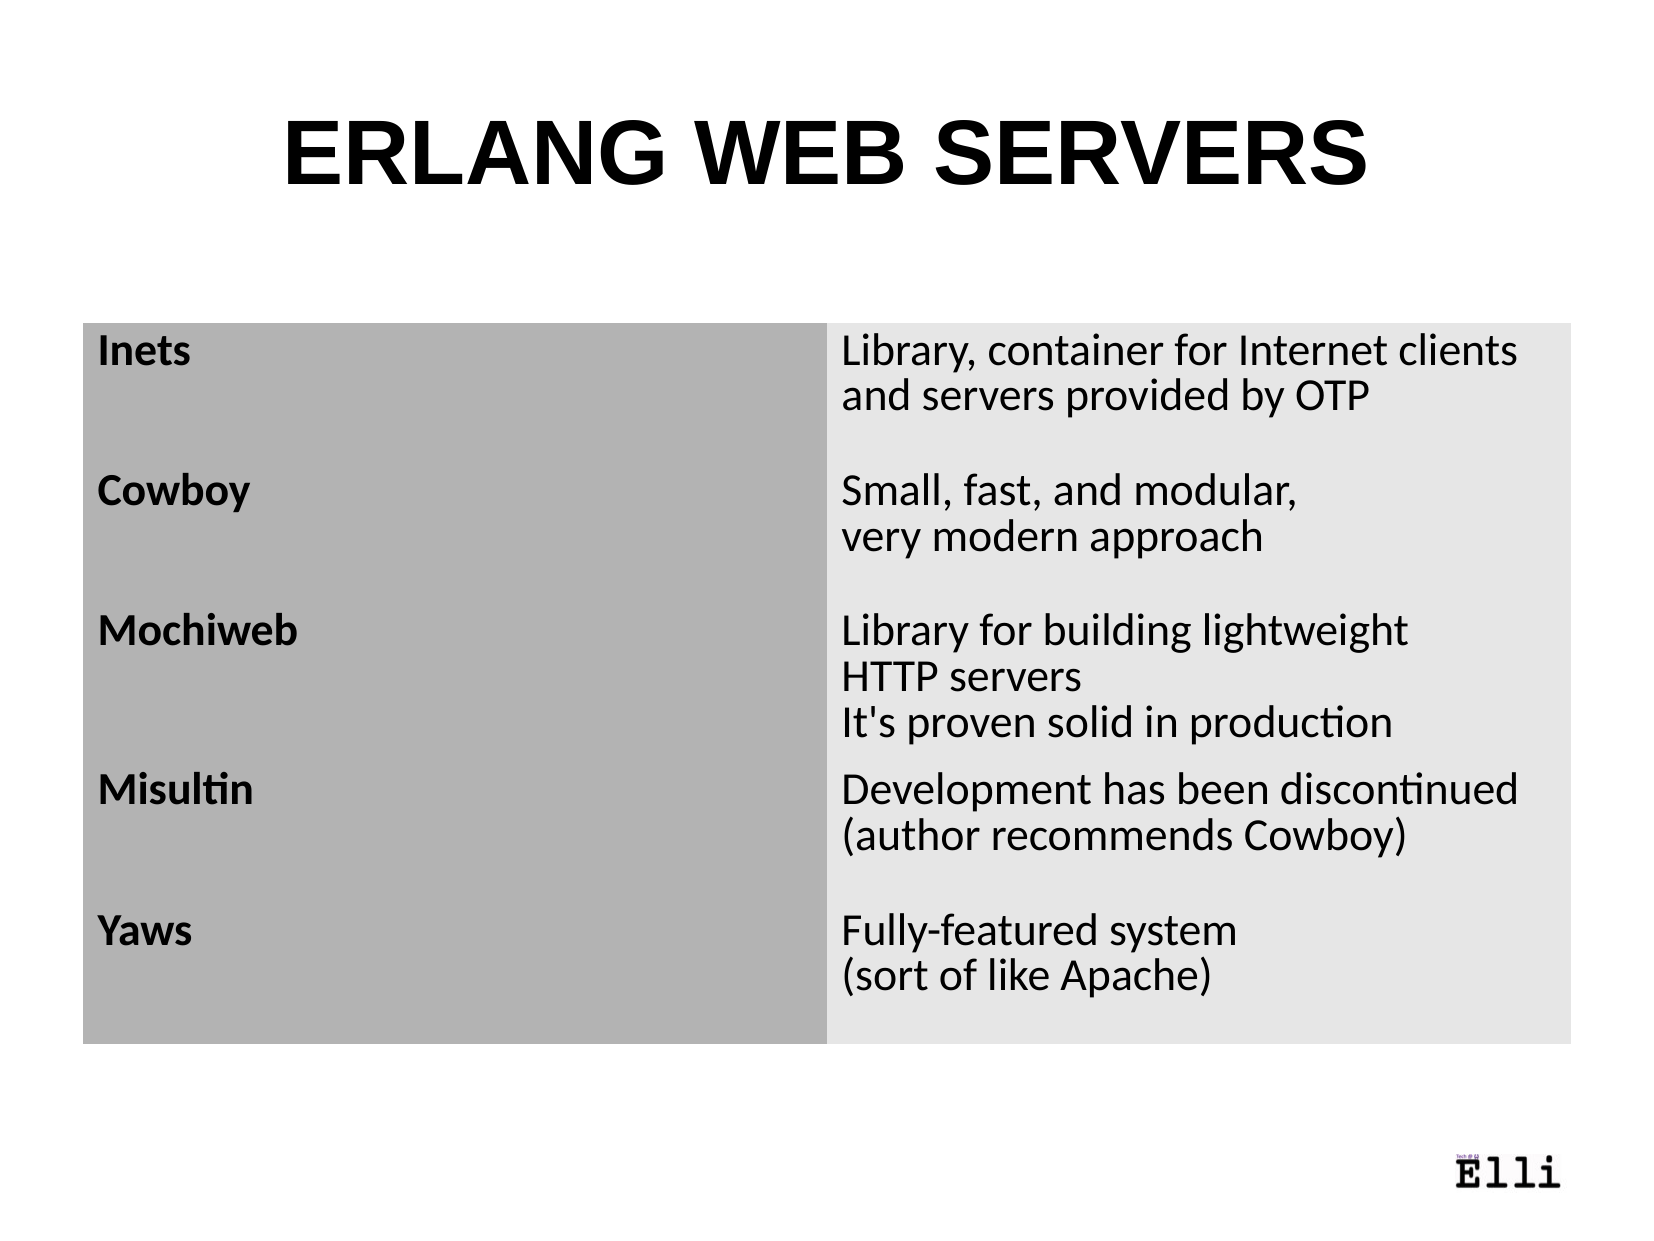

# ERLANG WEB SERVERS
| Inets | Library, container for Internet clients and servers provided by OTP |
| --- | --- |
| Cowboy | Small, fast, and modular, very modern approach |
| Mochiweb | Library for building lightweight HTTP servers It's proven solid in production |
| Misultin | Development has been discontinued (author recommends Cowboy) |
| Yaws | Fully-featured system (sort of like Apache) |